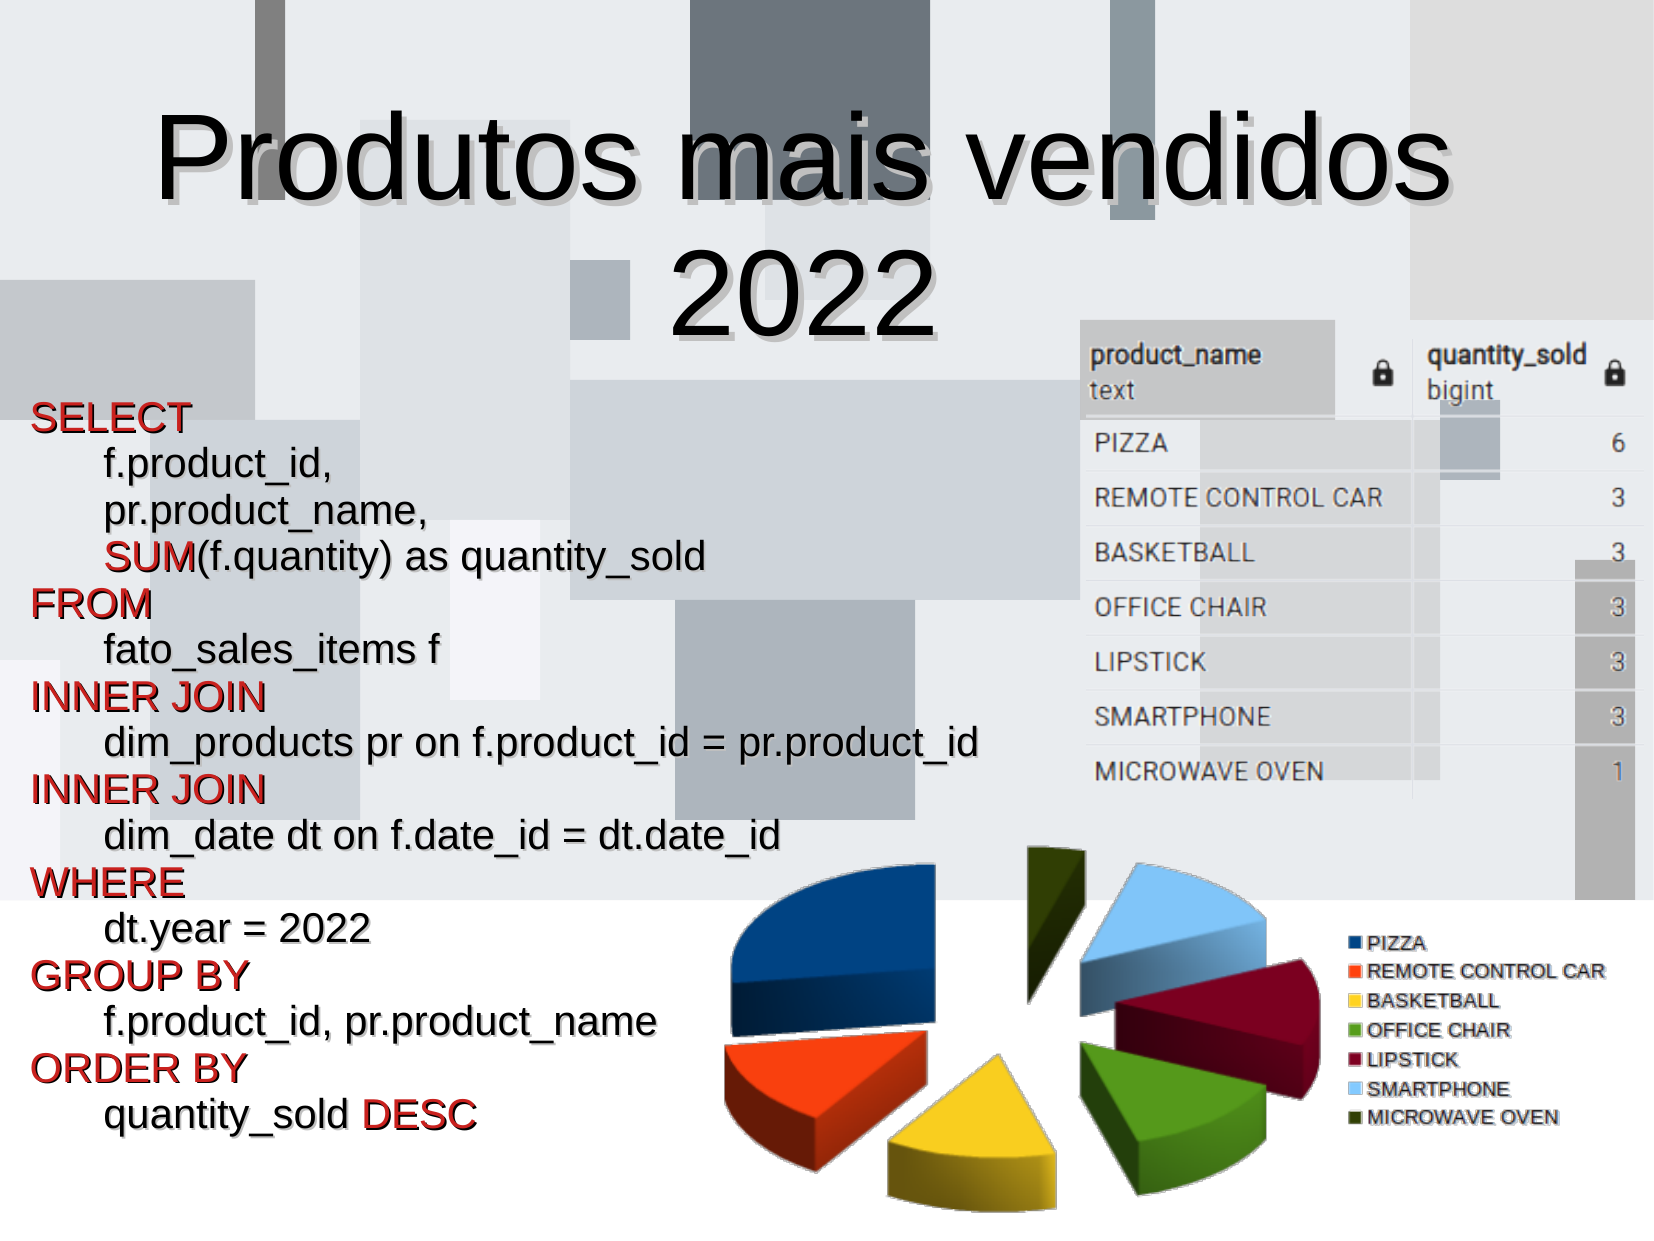

# Produtos mais vendidos 2022
SELECT
	f.product_id,
	pr.product_name,
	SUM(f.quantity) as quantity_sold
FROM
	fato_sales_items f
INNER JOIN
	dim_products pr on f.product_id = pr.product_id
INNER JOIN
	dim_date dt on f.date_id = dt.date_id
WHERE
	dt.year = 2022
GROUP BY
	f.product_id, pr.product_name
ORDER BY
	quantity_sold DESC